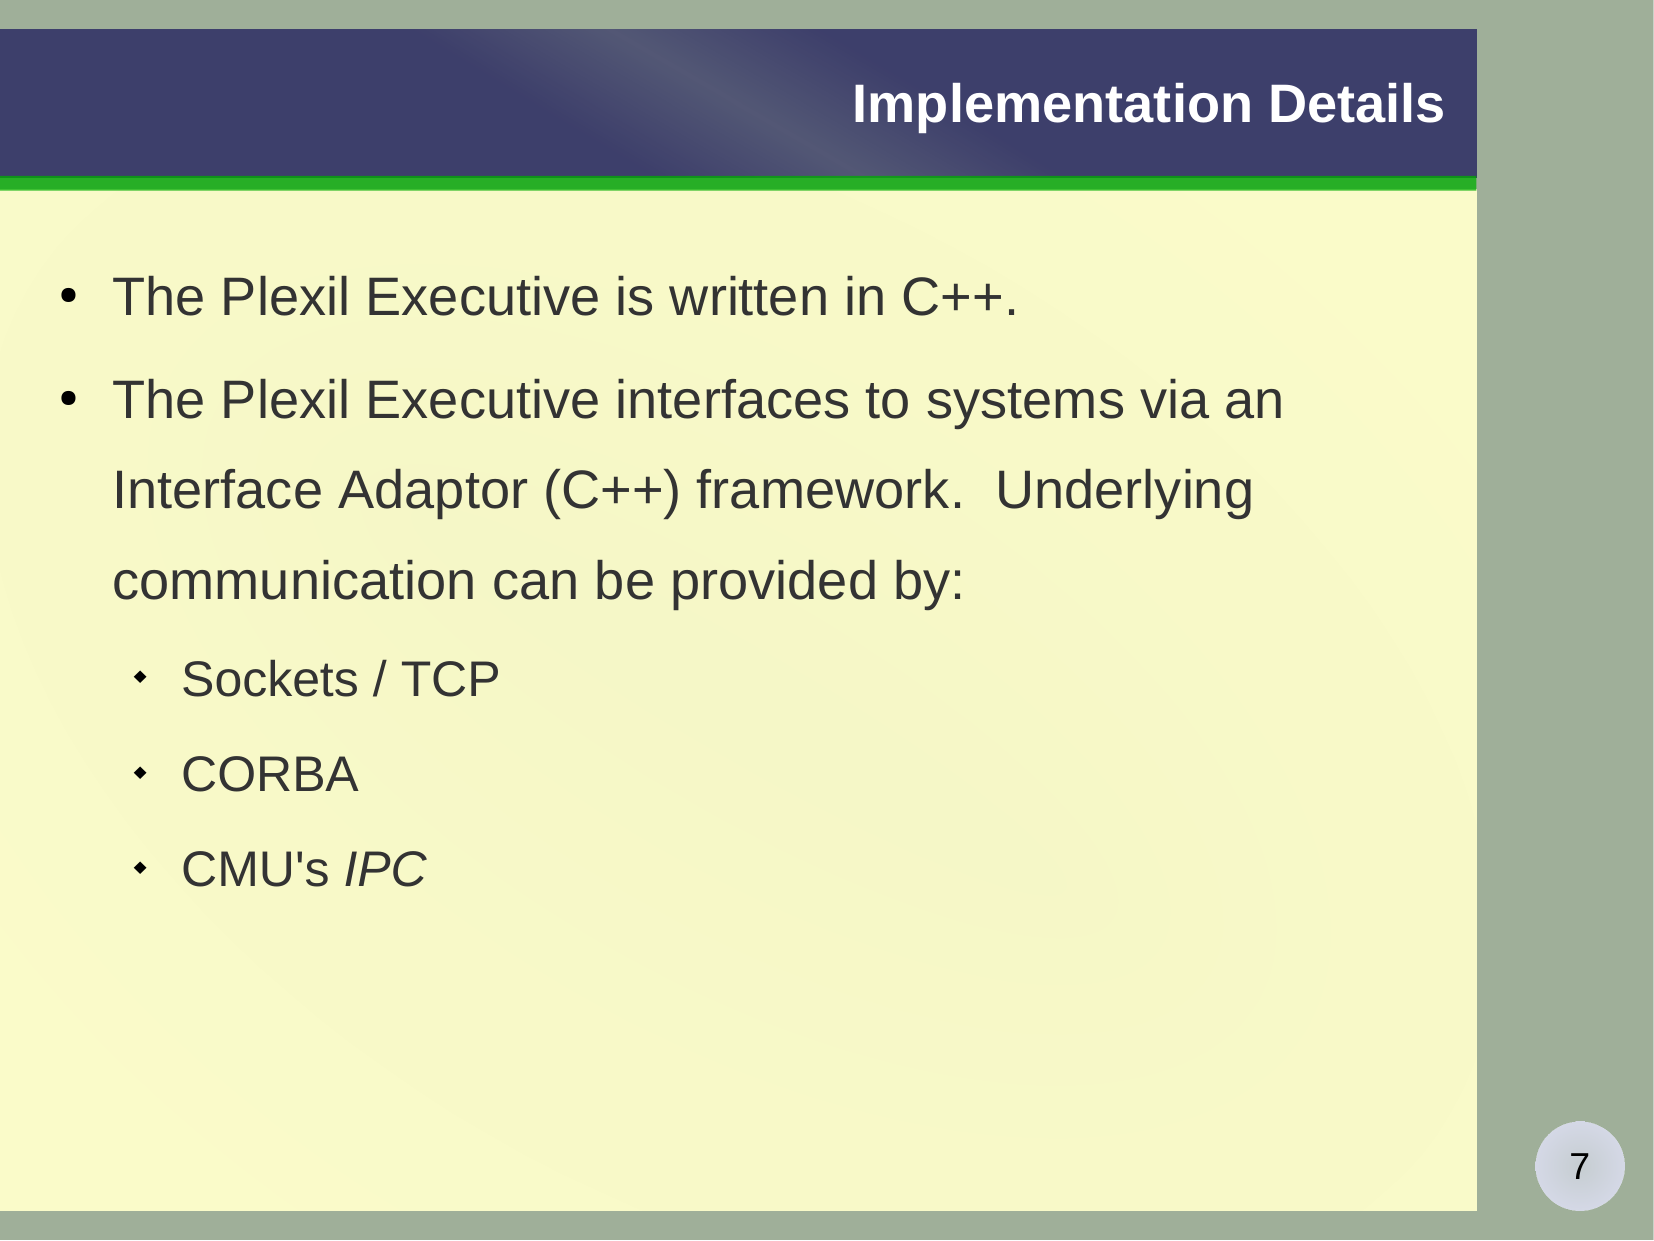

# Implementation Details
The Plexil Executive is written in C++.
The Plexil Executive interfaces to systems via an Interface Adaptor (C++) framework. Underlying communication can be provided by:
Sockets / TCP
CORBA
CMU's IPC